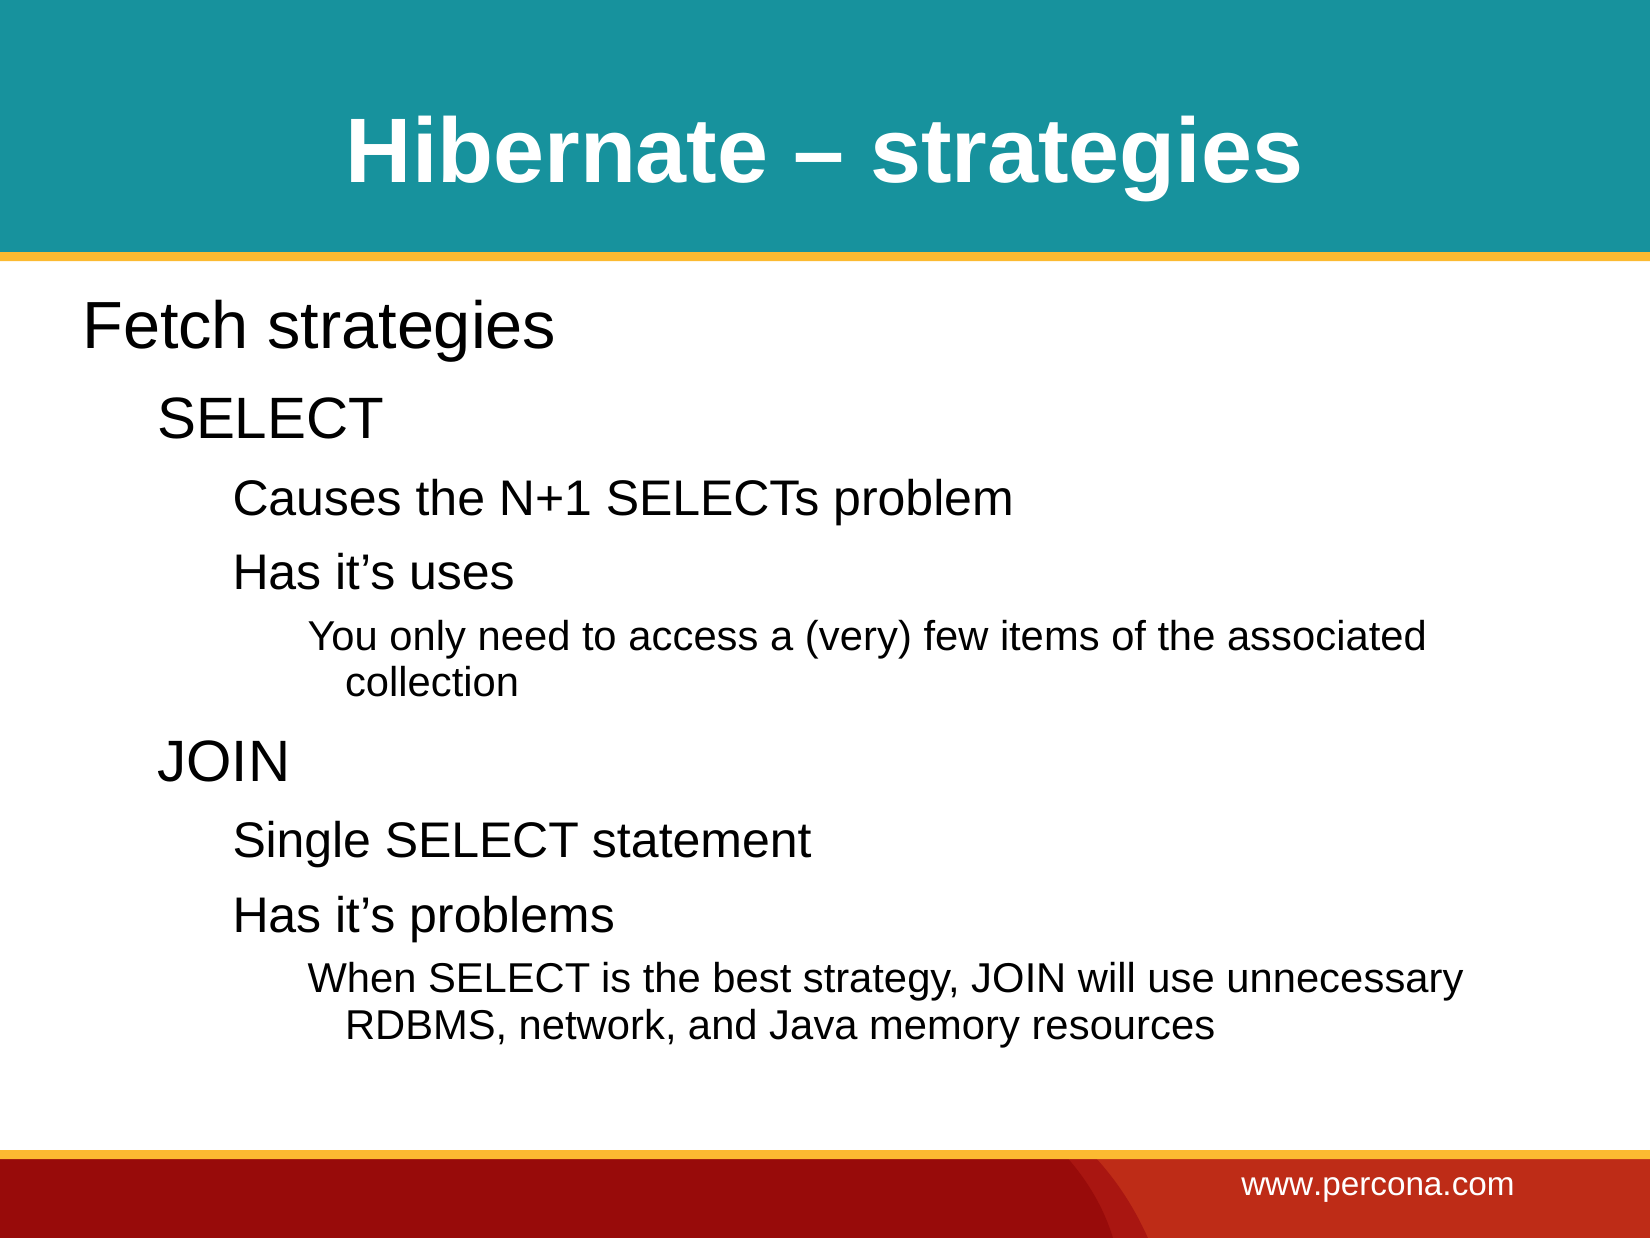

# Hibernate – strategies
Fetch strategies
SELECT
Causes the N+1 SELECTs problem
Has it’s uses
You only need to access a (very) few items of the associated collection
JOIN
Single SELECT statement
Has it’s problems
When SELECT is the best strategy, JOIN will use unnecessary RDBMS, network, and Java memory resources
www.percona.com